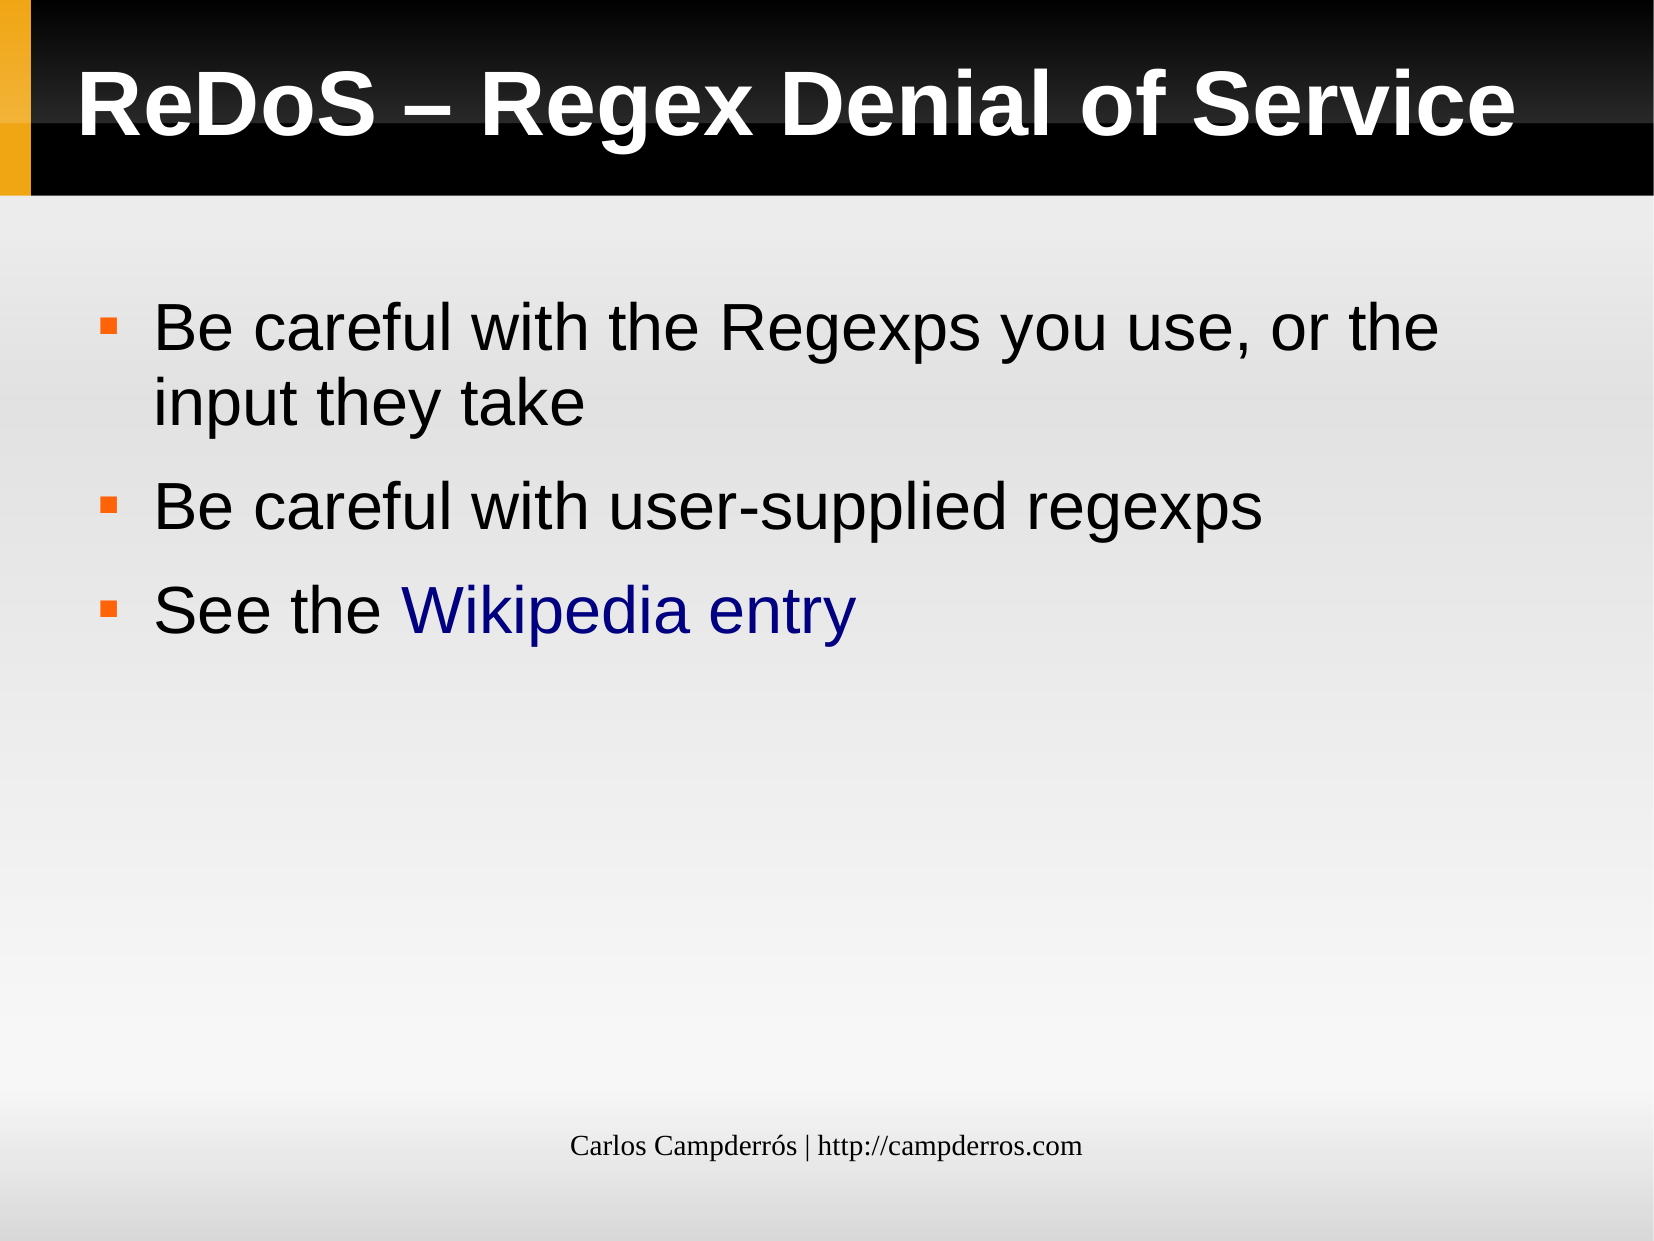

# ReDoS – Regex Denial of Service
Be careful with the Regexps you use, or the input they take
Be careful with user-supplied regexps
See the Wikipedia entry
Carlos Campderrós | http://campderros.com